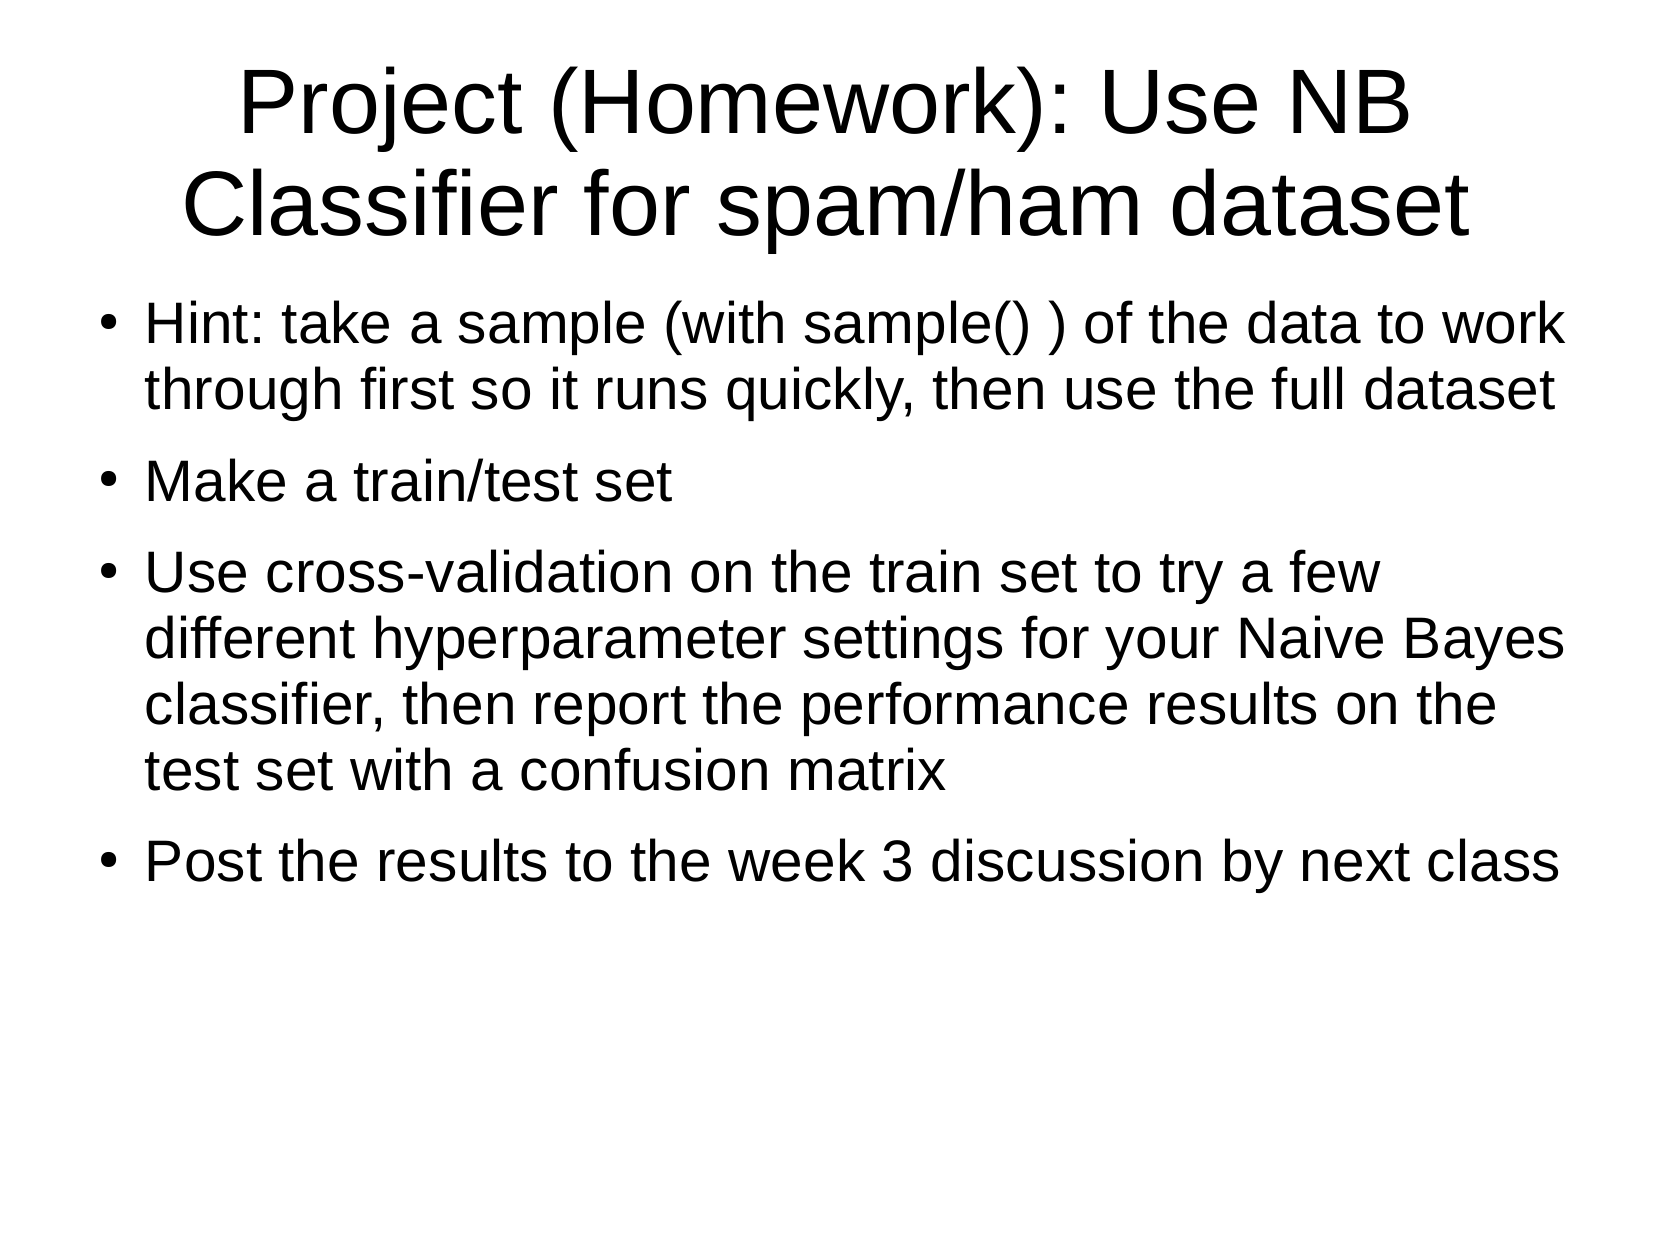

# Project (Homework): Use NB Classifier for spam/ham dataset
Hint: take a sample (with sample() ) of the data to work through first so it runs quickly, then use the full dataset
Make a train/test set
Use cross-validation on the train set to try a few different hyperparameter settings for your Naive Bayes classifier, then report the performance results on the test set with a confusion matrix
Post the results to the week 3 discussion by next class